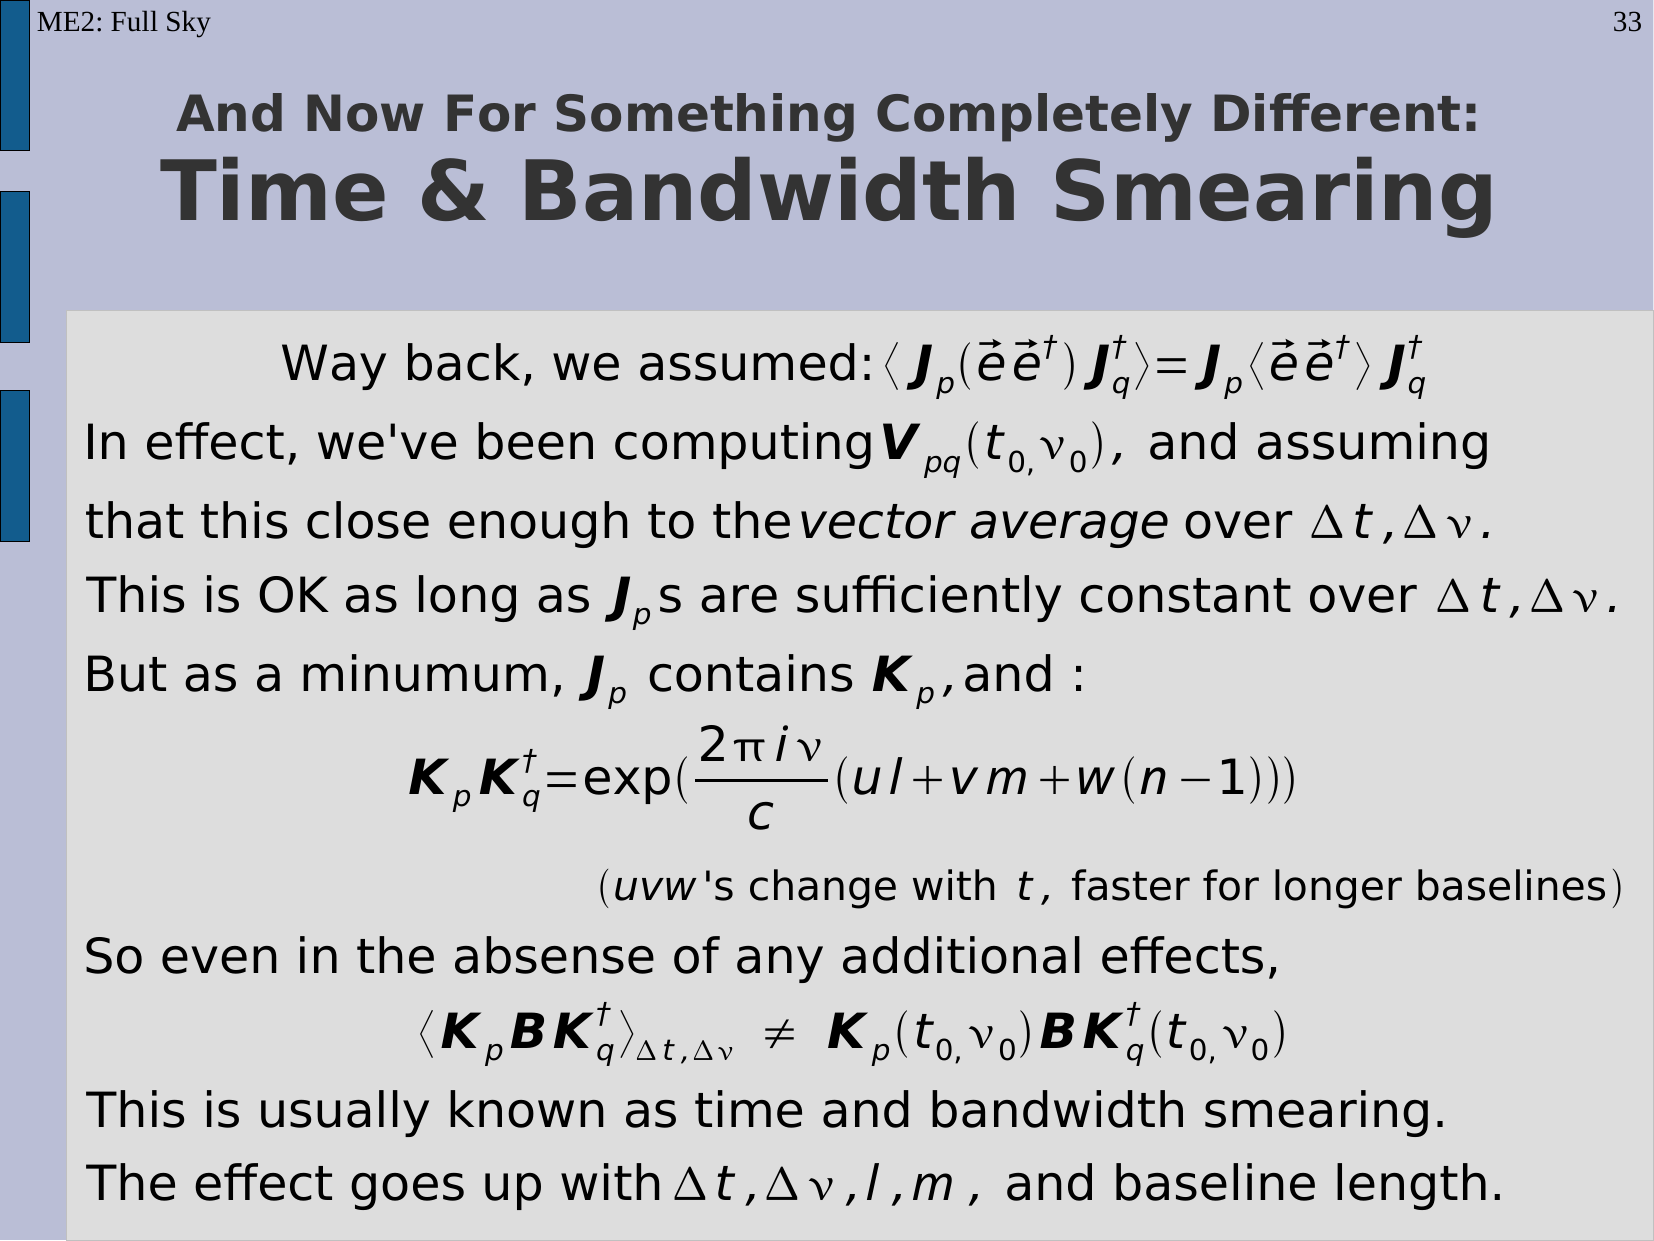

ME2: Full Sky
33
# And Now For Something Completely Different: Time & Bandwidth Smearing